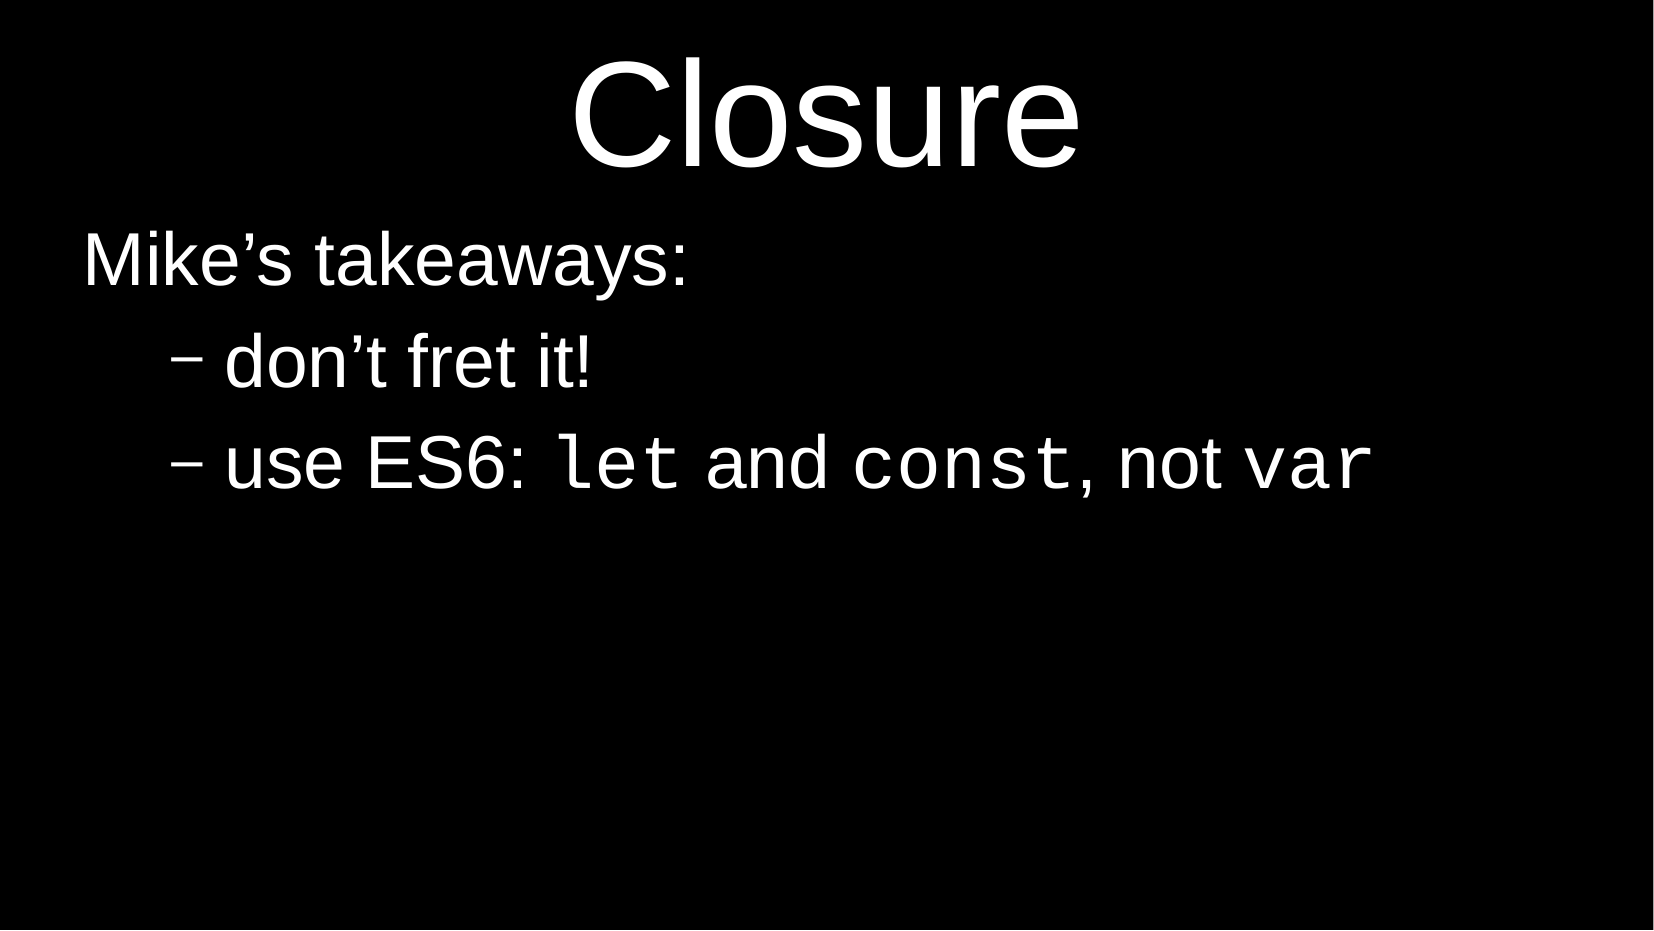

# Closure
Mike’s takeaways:
don’t fret it!
use ES6: let and const, not var